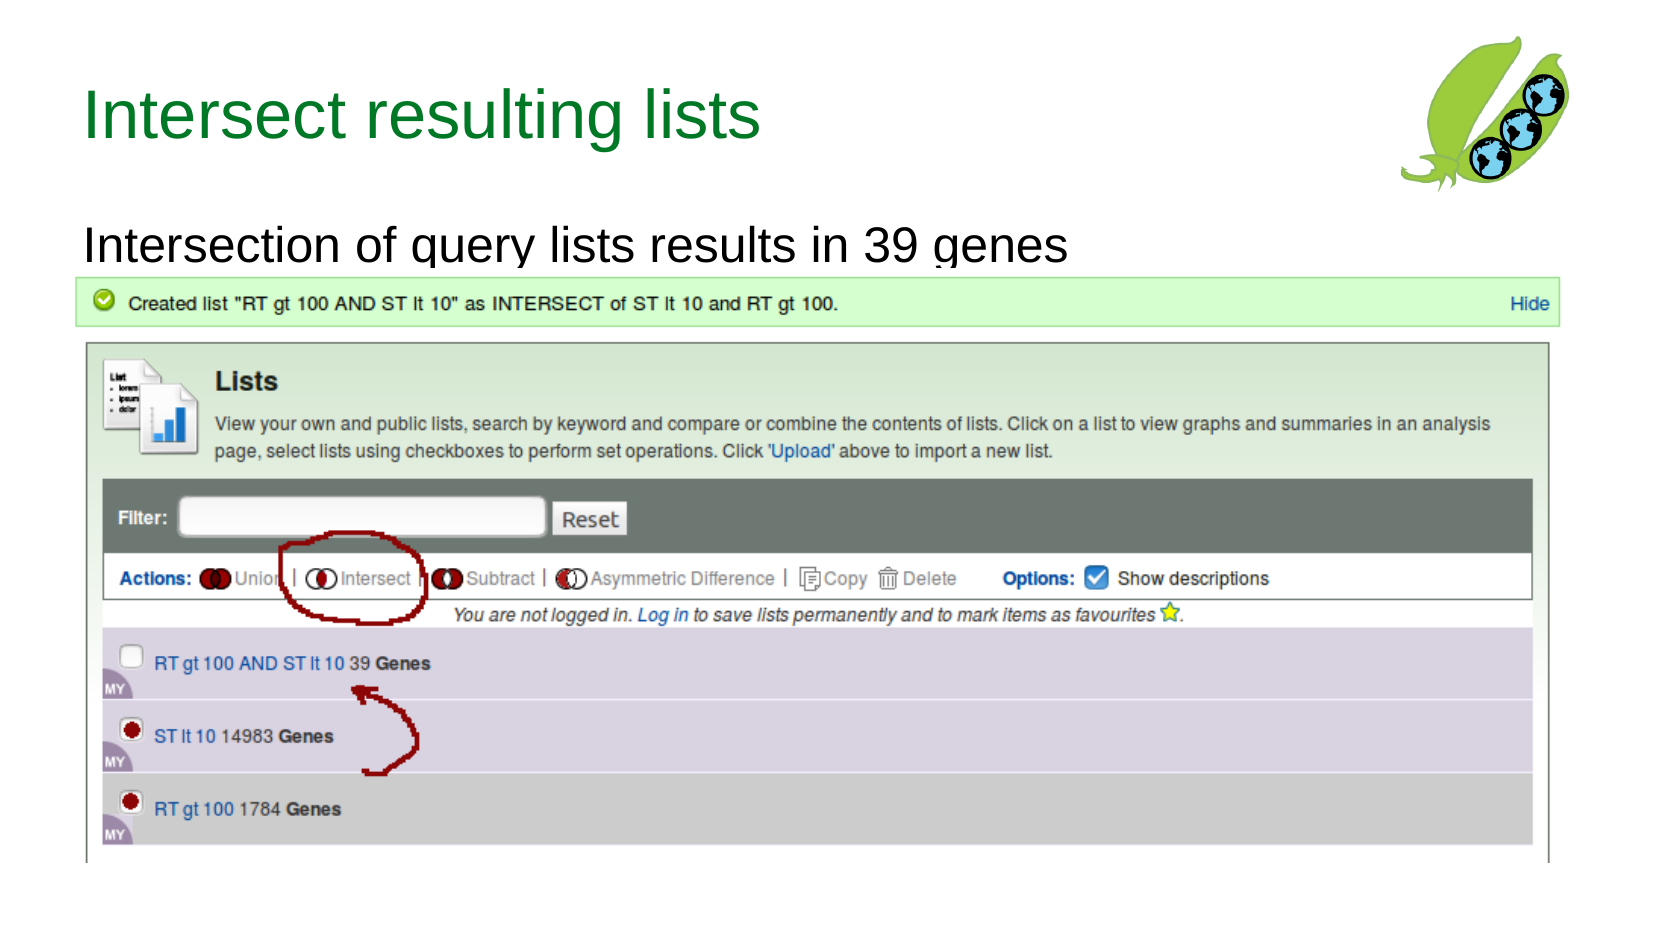

# Intersect resulting lists
Intersection of query lists results in 39 genes